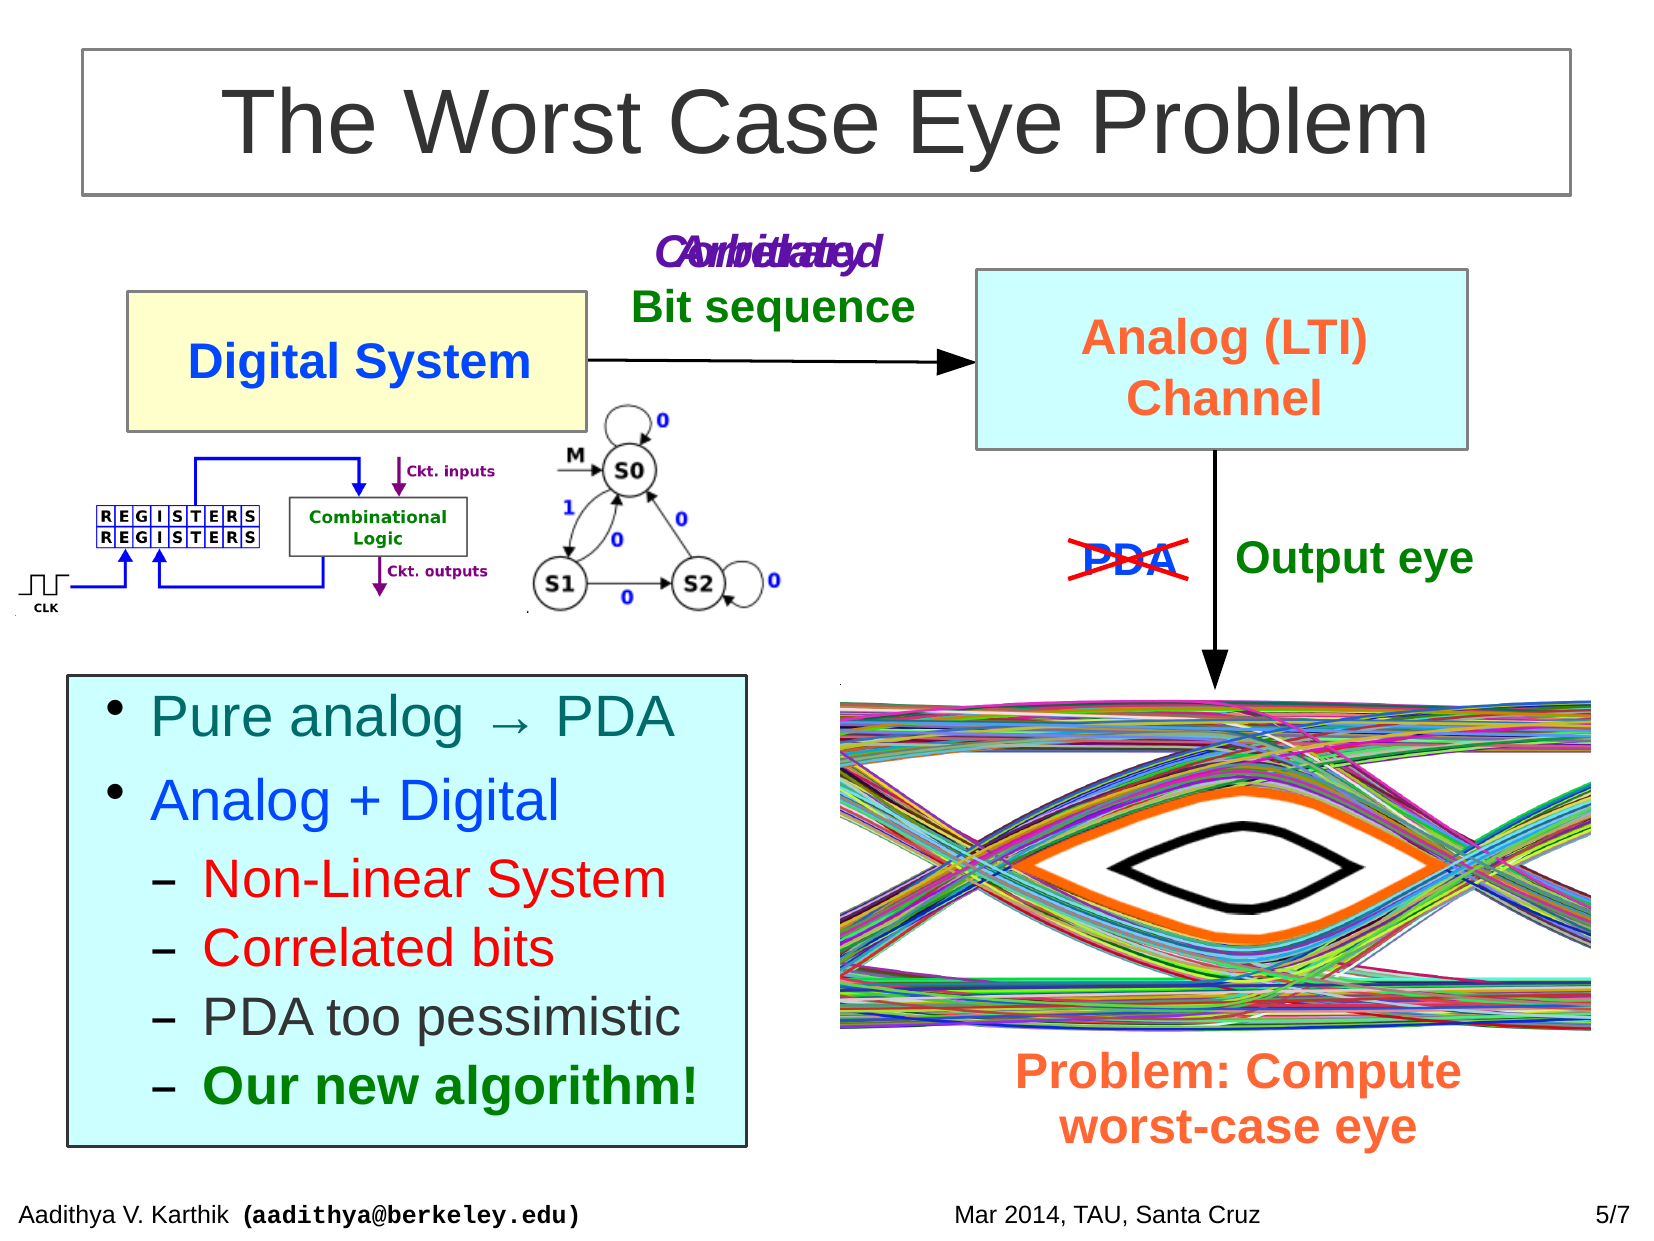

# The Worst Case Eye Problem
Arbitrary
Correlated
Bit sequence
Analog (LTI) Channel
Digital System
Output eye
PDA
Pure analog → PDA
Analog + Digital
Non-Linear System
Correlated bits
PDA too pessimistic
Our new algorithm!
Problem: Compute worst-case eye